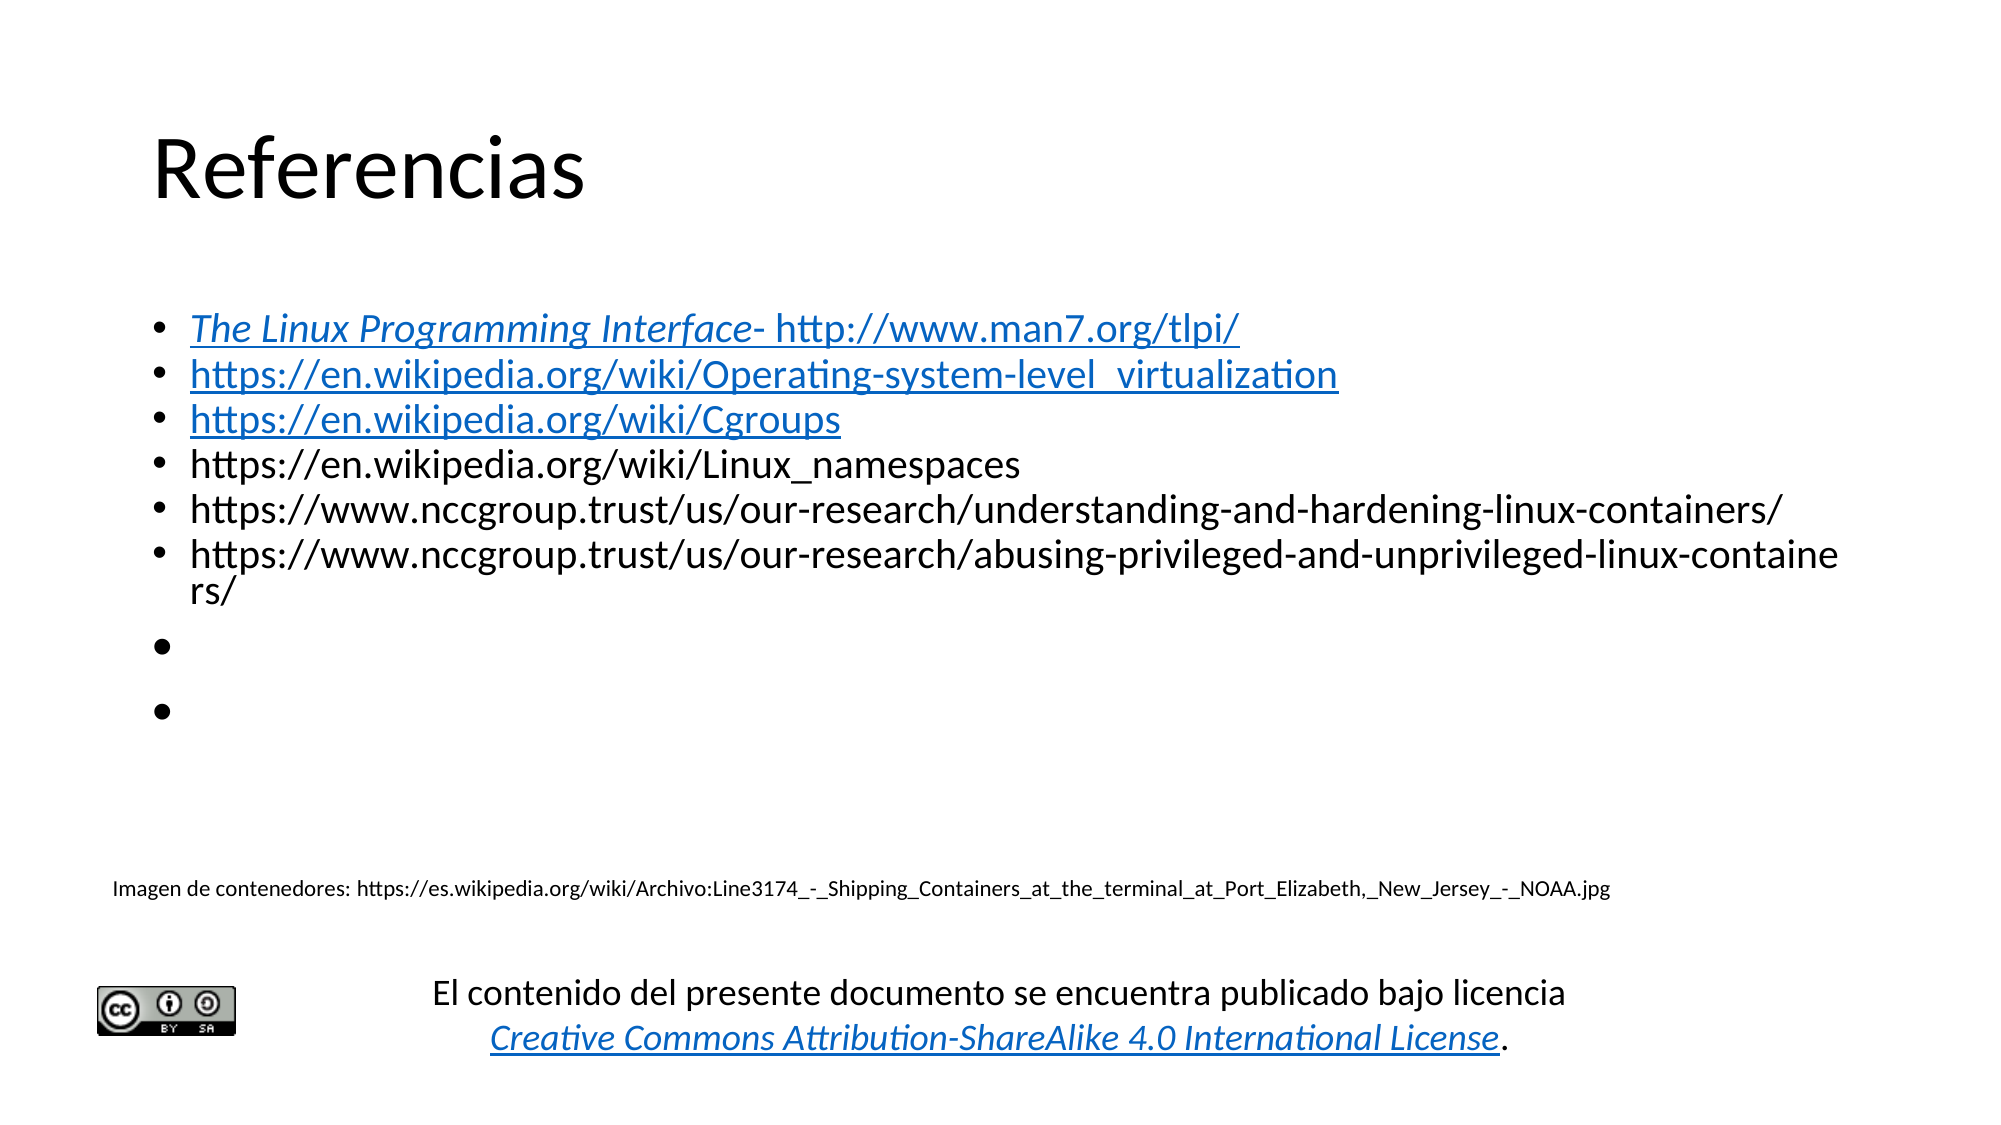

# Referencias
The Linux Programming Interface- http://www.man7.org/tlpi/
https://en.wikipedia.org/wiki/Operating-system-level_virtualization
https://en.wikipedia.org/wiki/Cgroups
https://en.wikipedia.org/wiki/Linux_namespaces
https://www.nccgroup.trust/us/our-research/understanding-and-hardening-linux-containers/
https://www.nccgroup.trust/us/our-research/abusing-privileged-and-unprivileged-linux-containers/
Imagen de contenedores: https://es.wikipedia.org/wiki/Archivo:Line3174_-_Shipping_Containers_at_the_terminal_at_Port_Elizabeth,_New_Jersey_-_NOAA.jpg
El contenido del presente documento se encuentra publicado bajo licencia
Creative Commons Attribution-ShareAlike 4.0 International License.